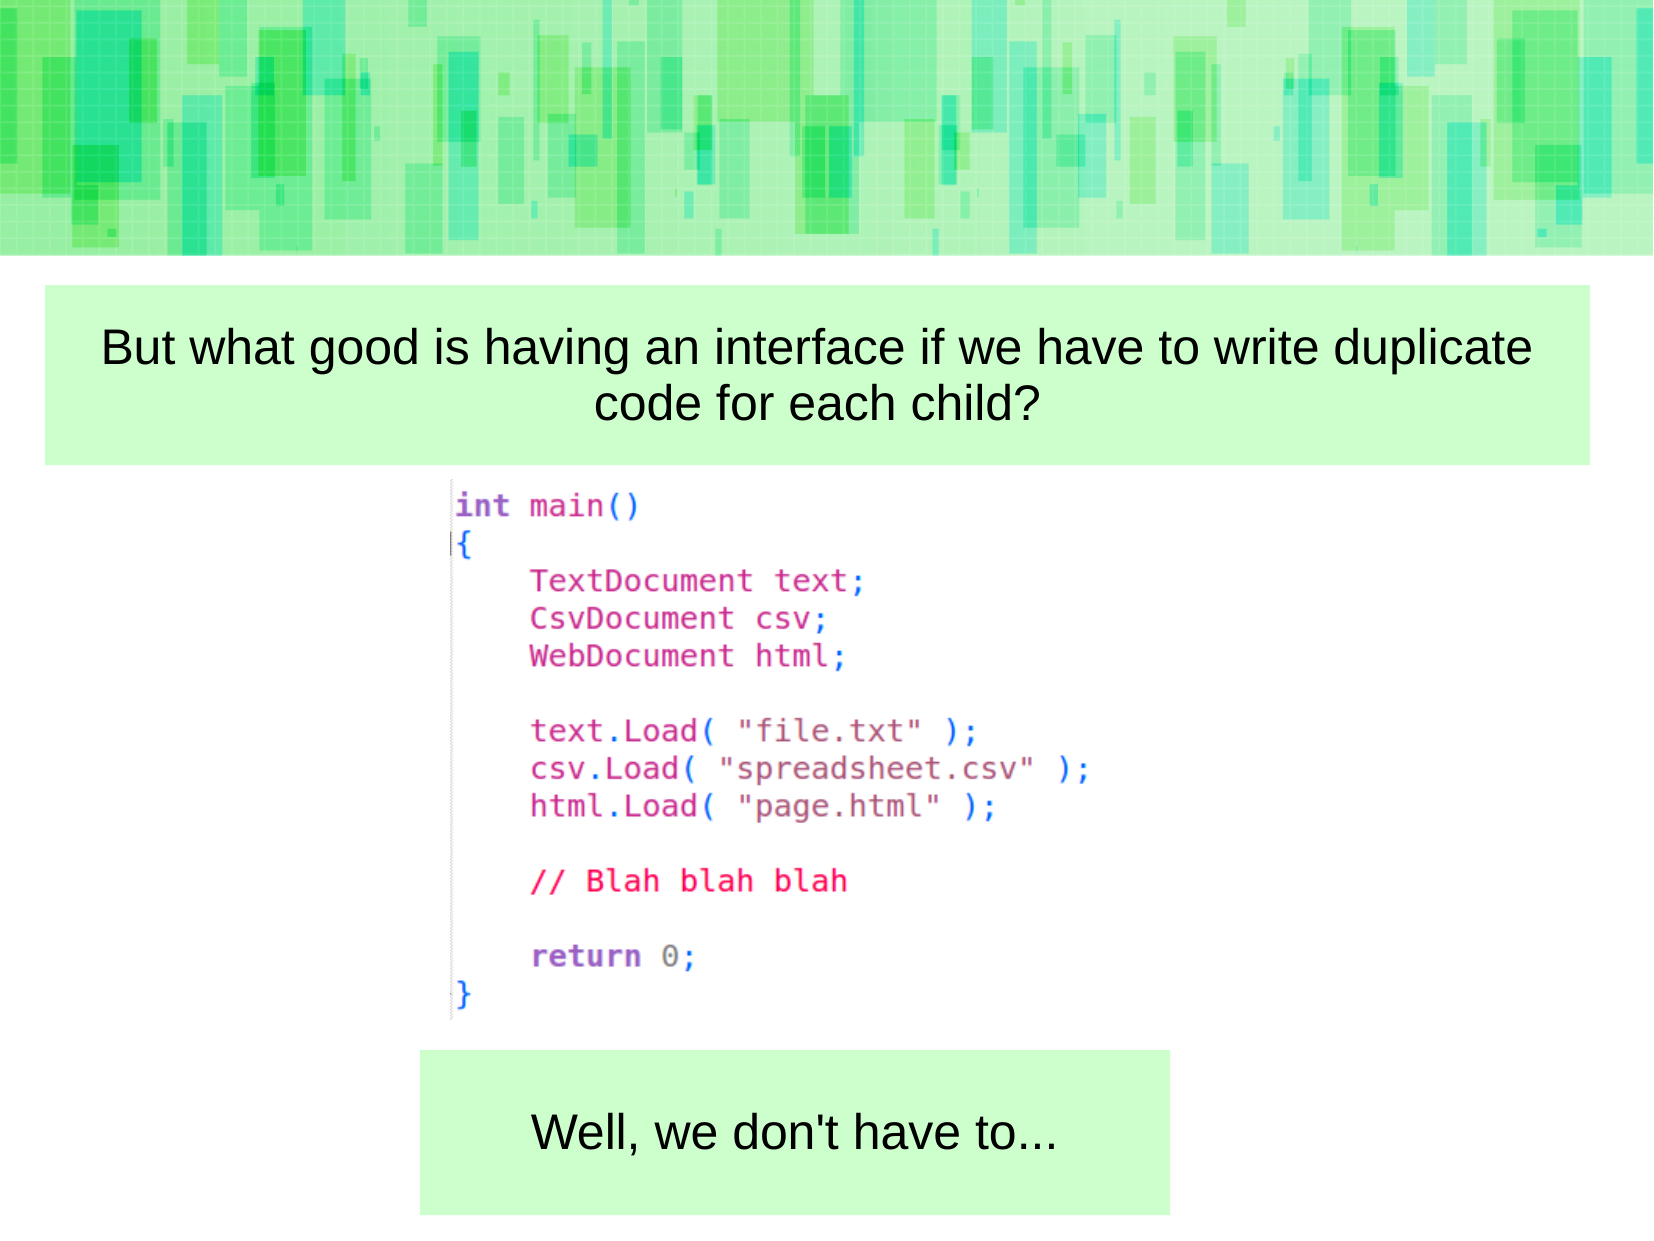

But what good is having an interface if we have to write duplicate code for each child?
Well, we don't have to...